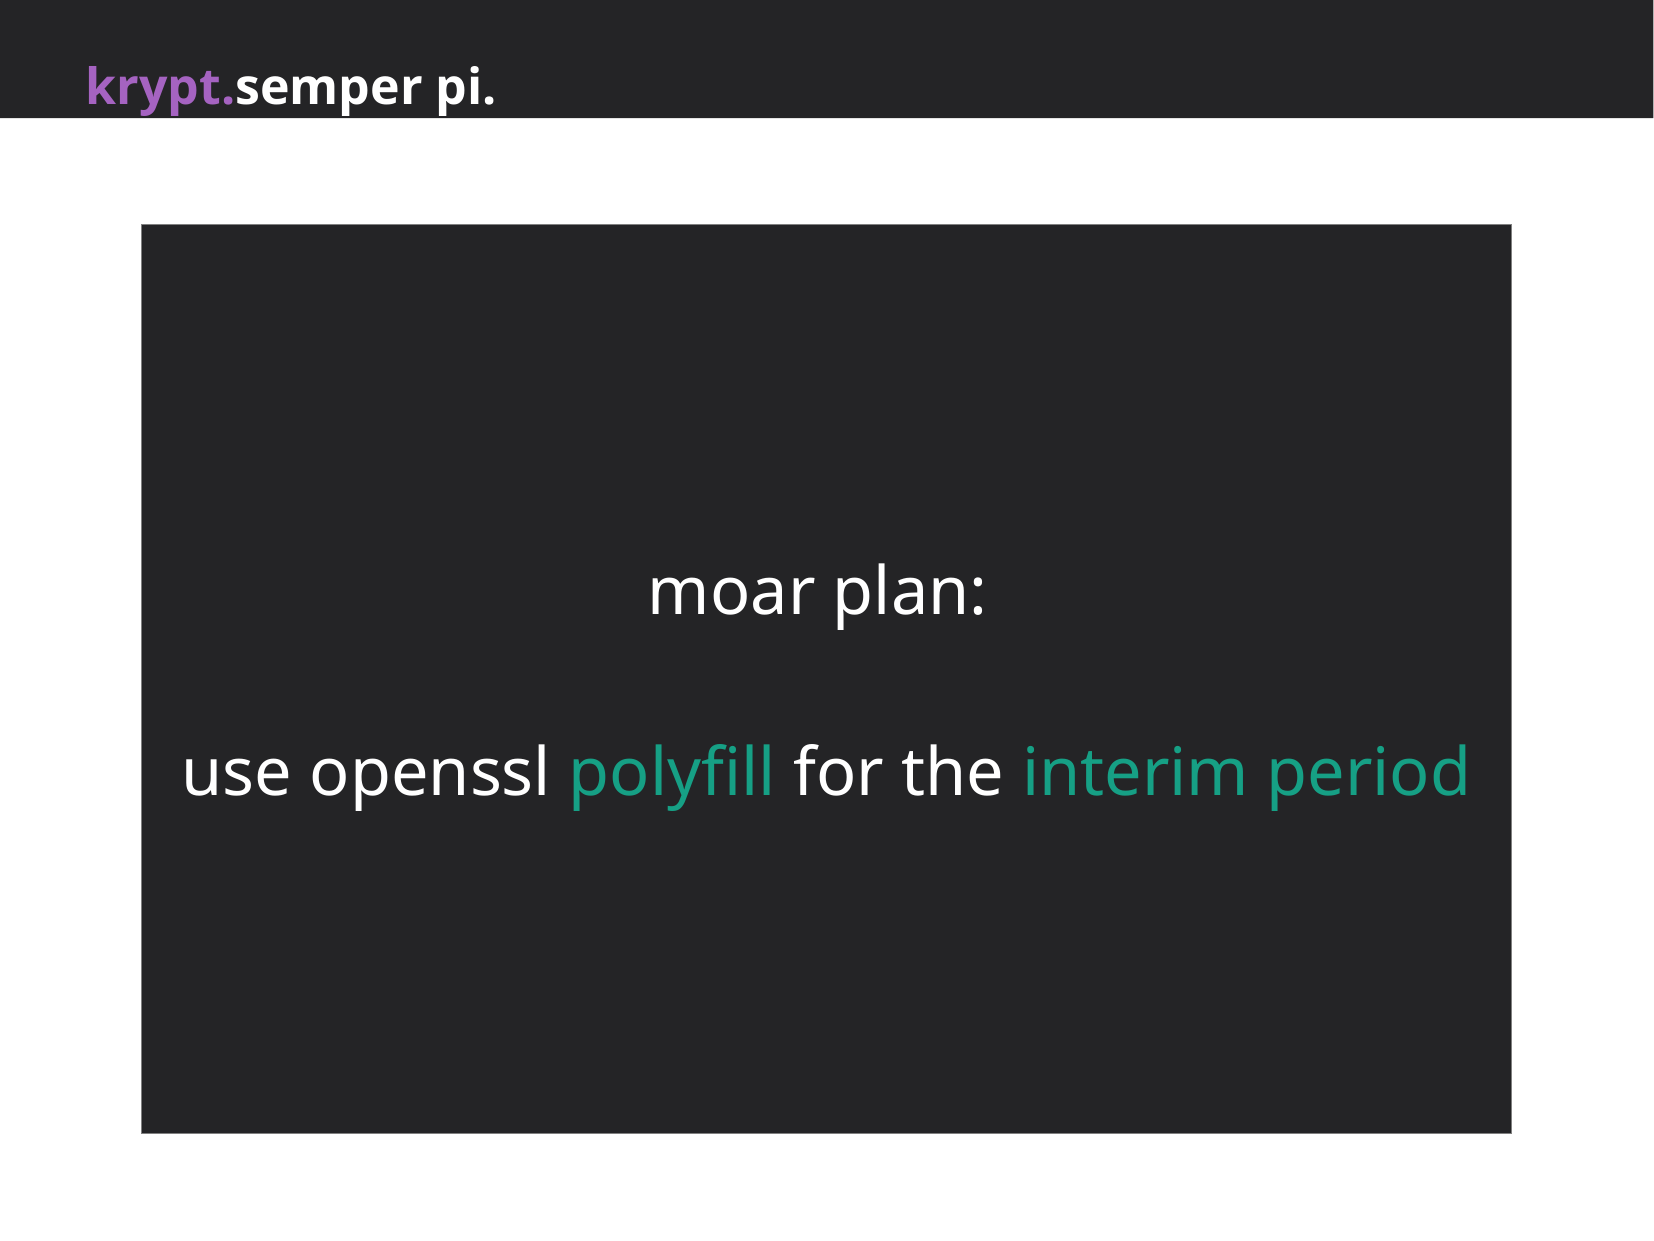

krypt.semper pi.
moar plan:
use openssl polyfill for the interim period
krypt first of all is a framework